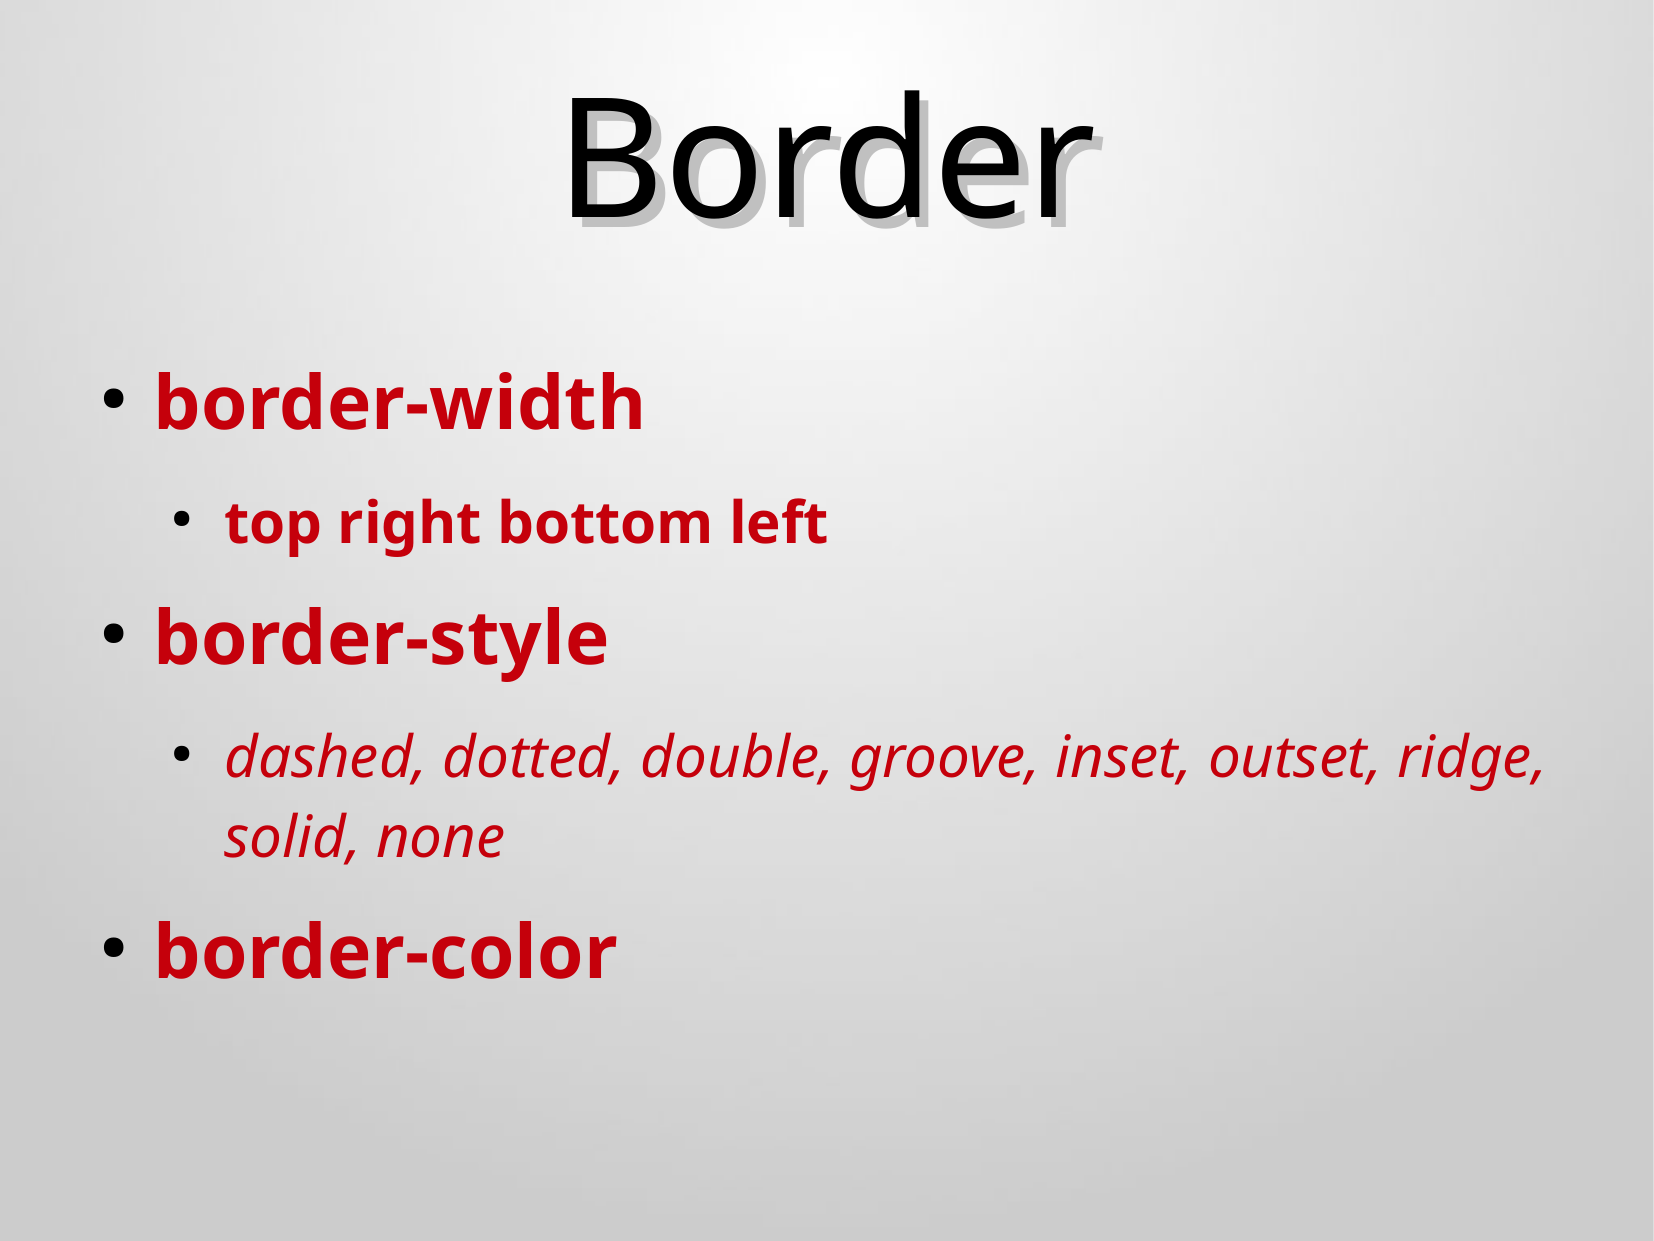

# Border
border-width
top right bottom left
border-style
dashed, dotted, double, groove, inset, outset, ridge, solid, none
border-color